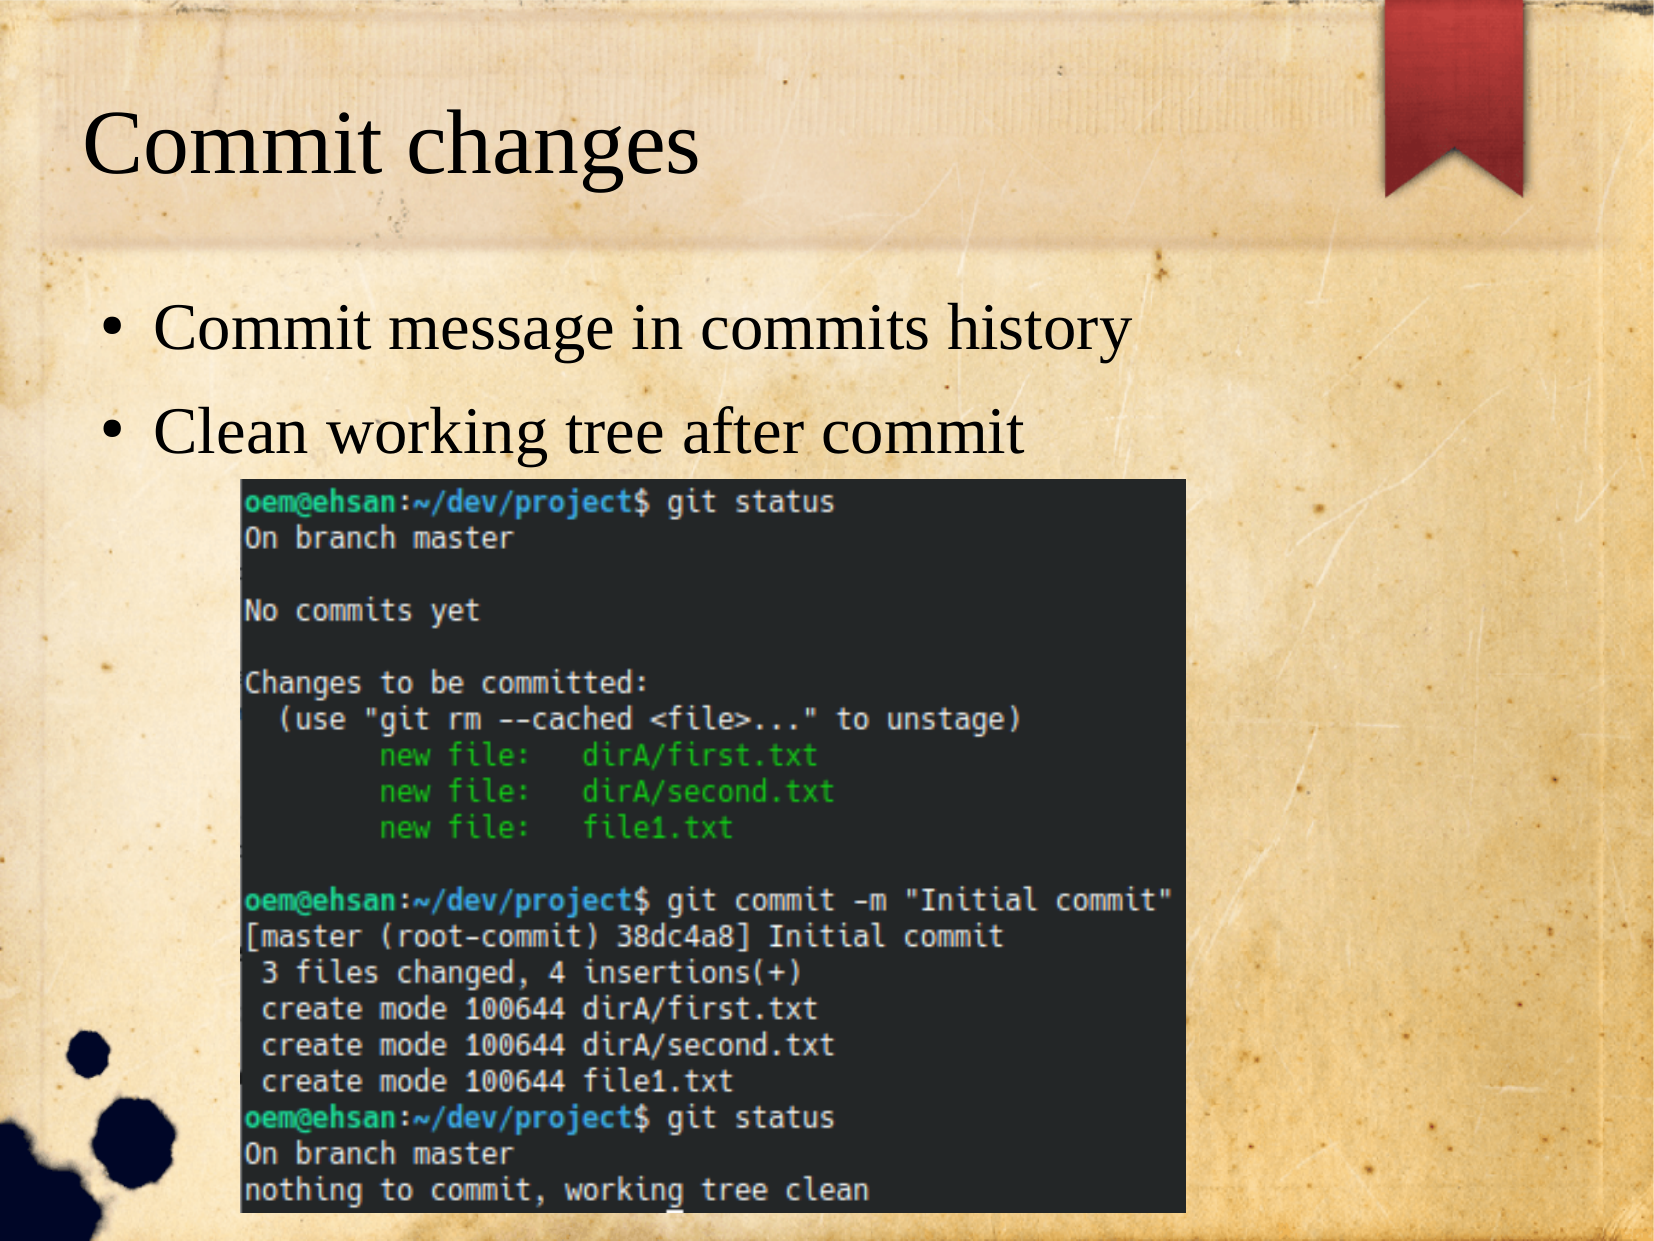

# Commit changes
Commit message in commits history
Clean working tree after commit